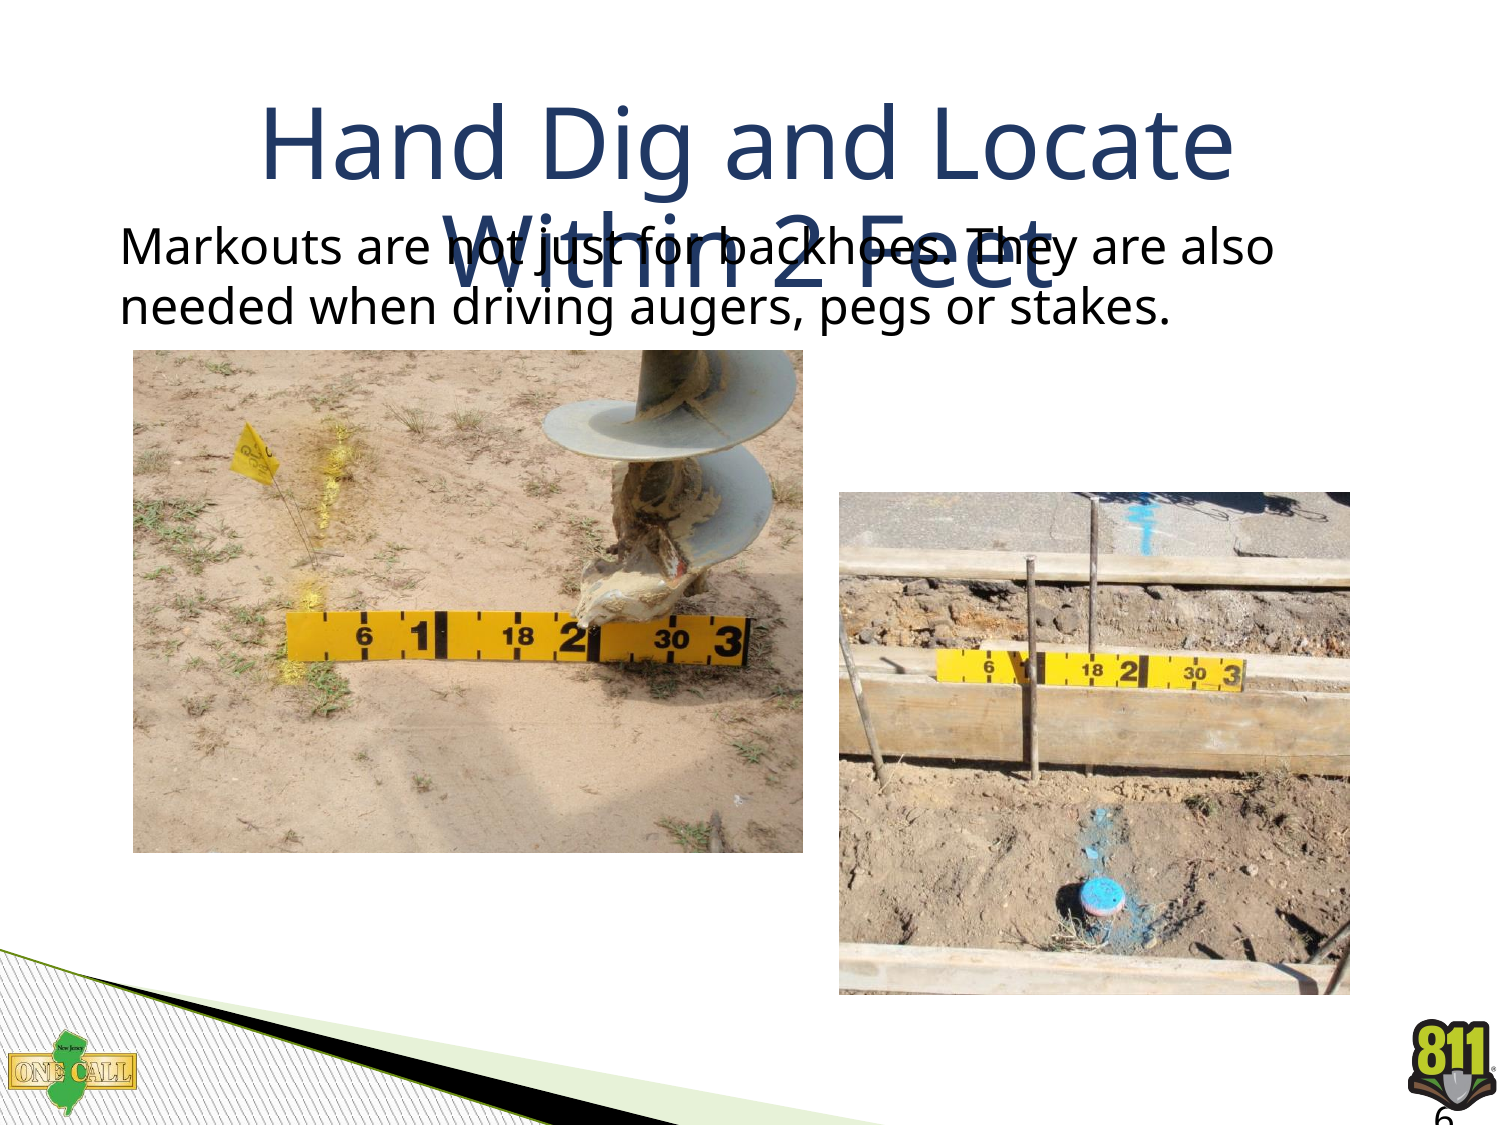

Hand Dig and Locate Within 2 Feet
Markouts are not just for backhoes. They are also needed when driving augers, pegs or stakes.